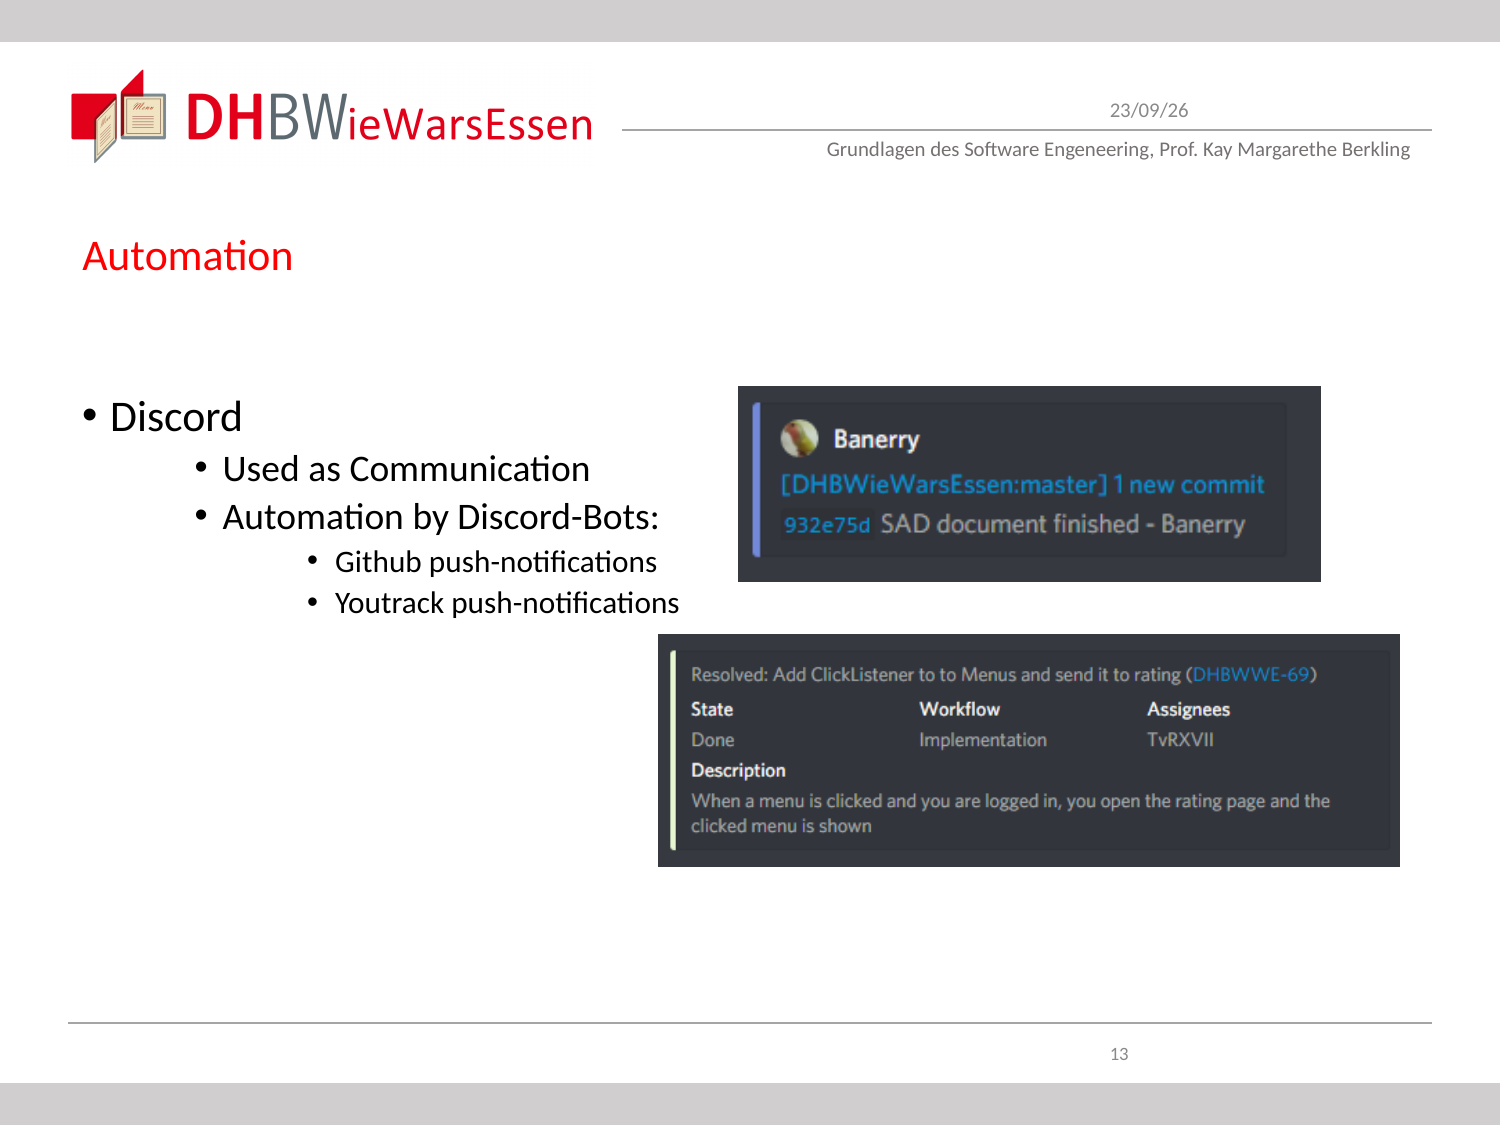

Automation
# Discord
Used as Communication
Automation by Discord-Bots:
Github push-notifications
Youtrack push-notifications